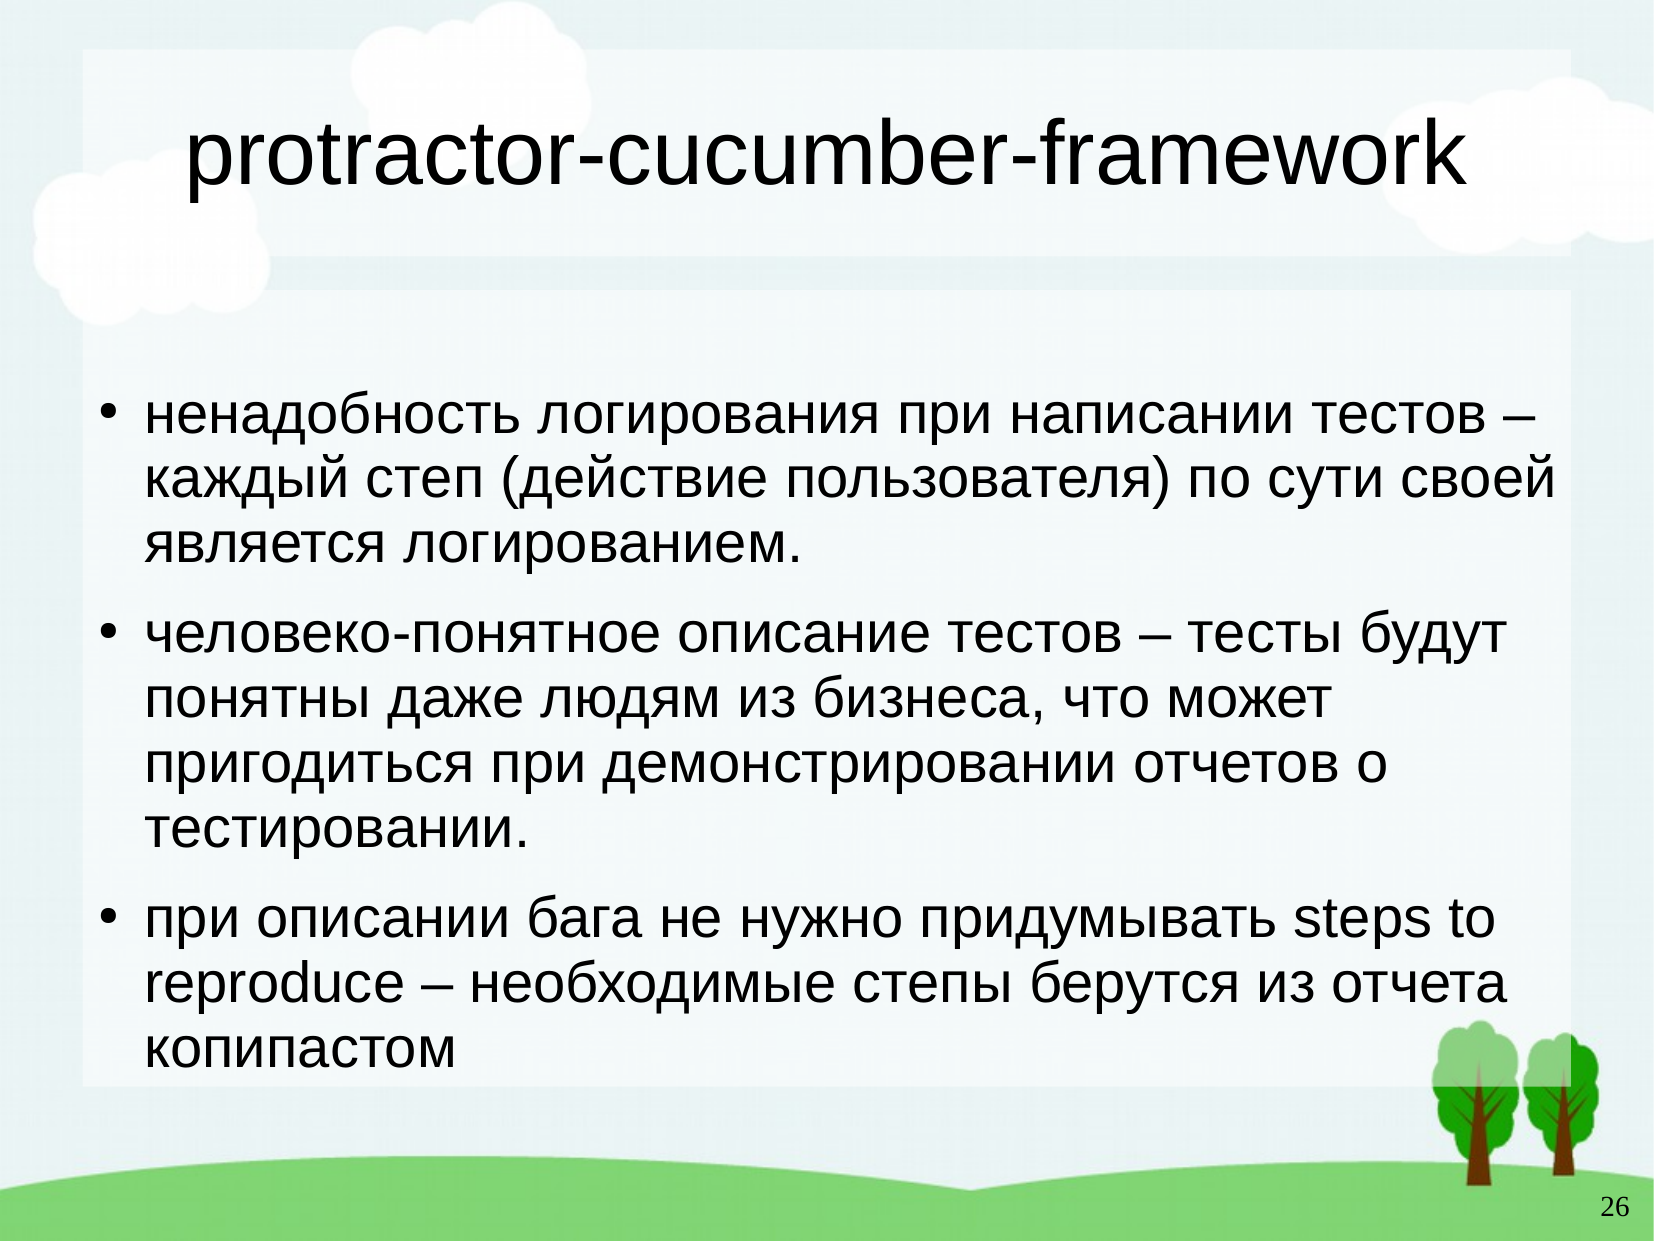

# protractor-cucumber-framework
ненадобность логирования при написании тестов – каждый степ (действие пользователя) по сути своей является логированием.
человеко-понятное описание тестов – тесты будут понятны даже людям из бизнеса, что может пригодиться при демонстрировании отчетов о тестировании.
при описании бага не нужно придумывать steps to reproduce – необходимые степы берутся из отчета копипастом
26